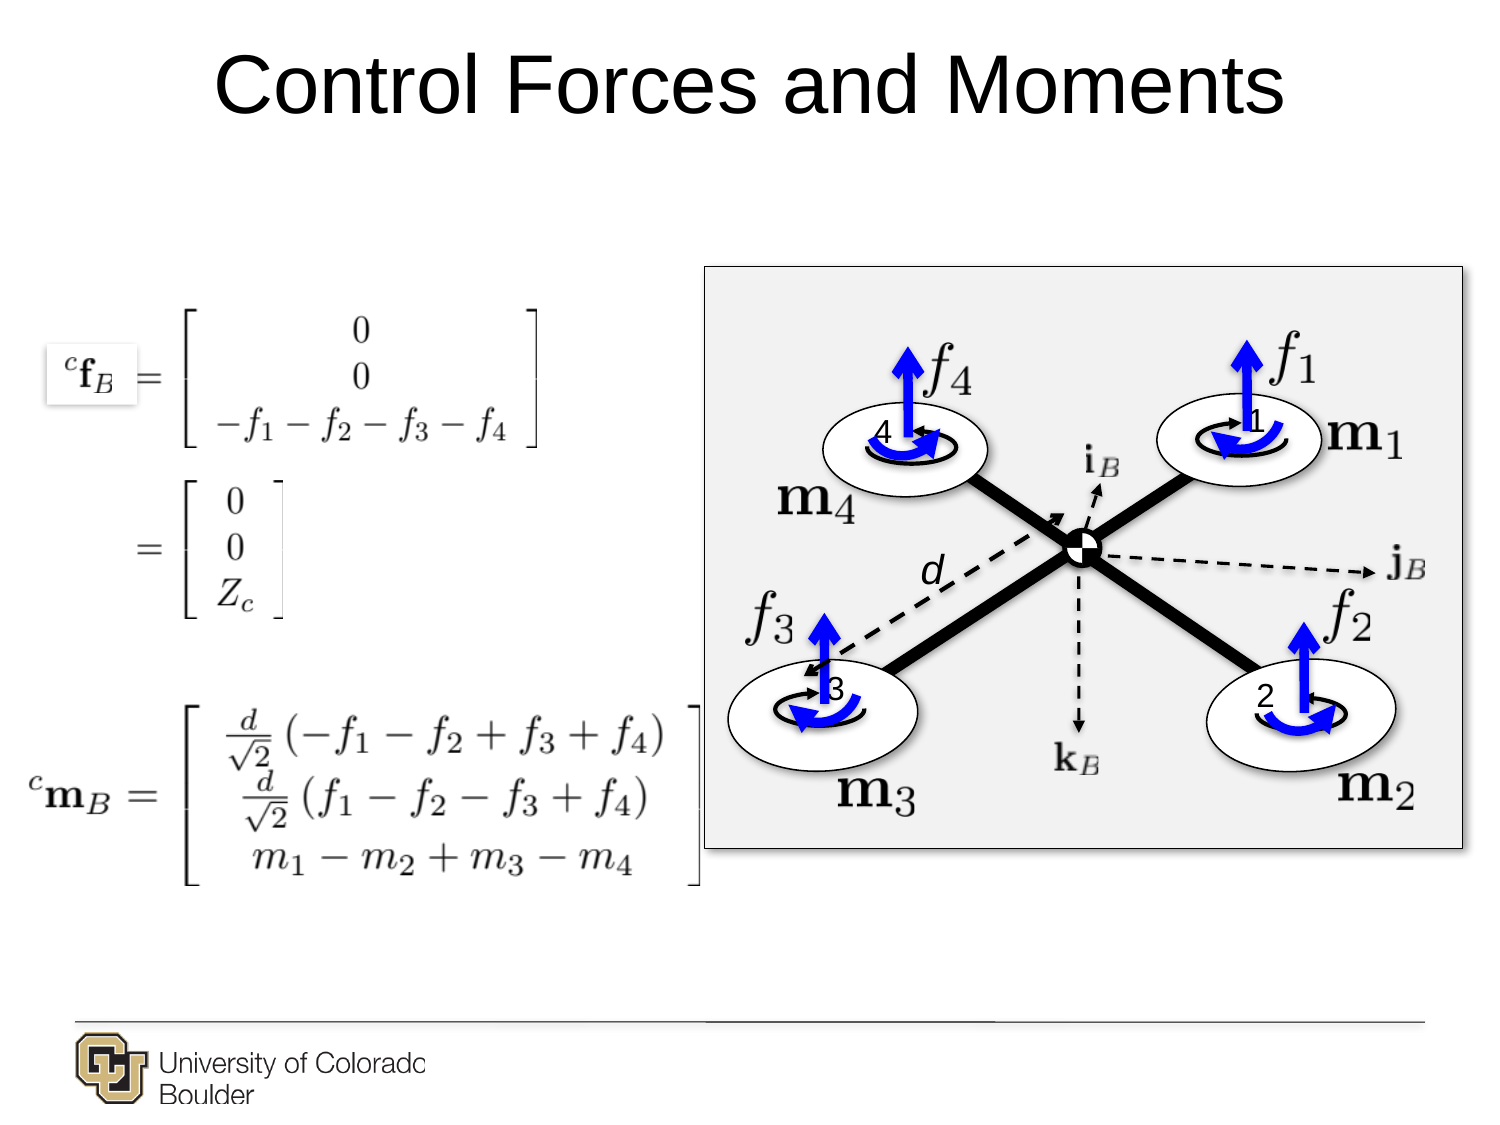

# Control Forces and Moments
1
4
3
2
d